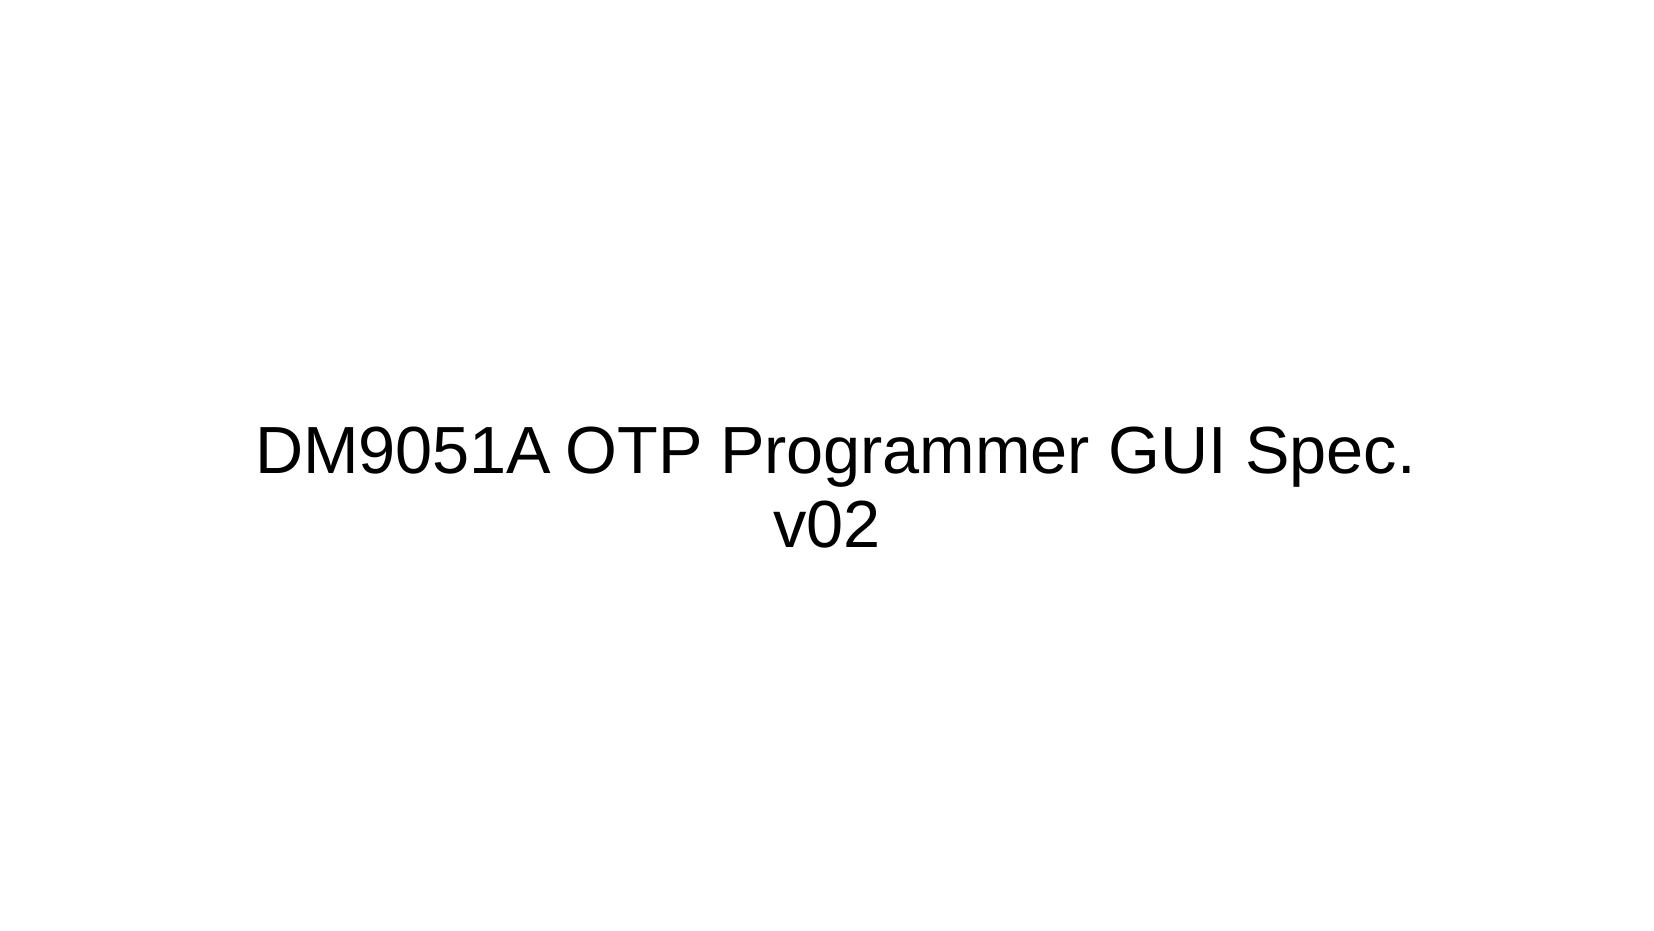

# DM9051A OTP Programmer GUI Spec.
v02